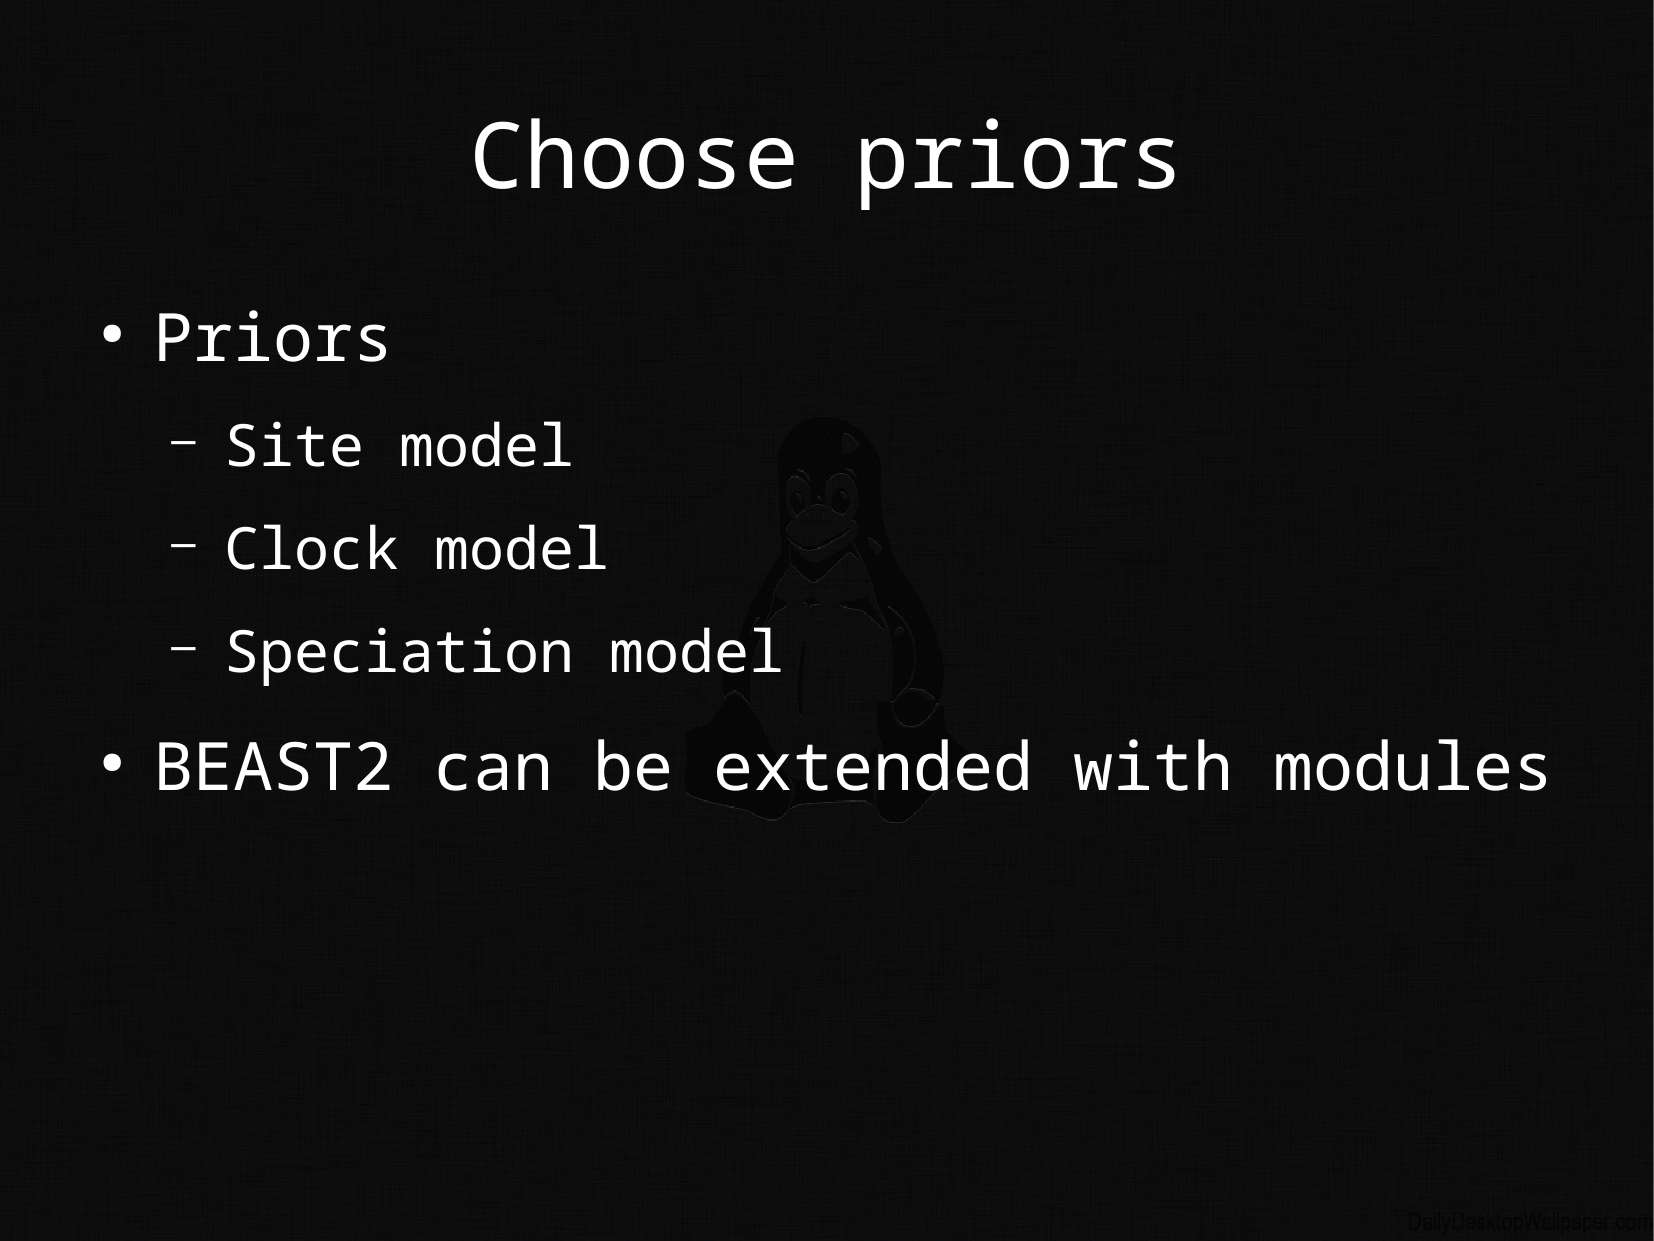

# Choose priors
Priors
Site model
Clock model
Speciation model
BEAST2 can be extended with modules